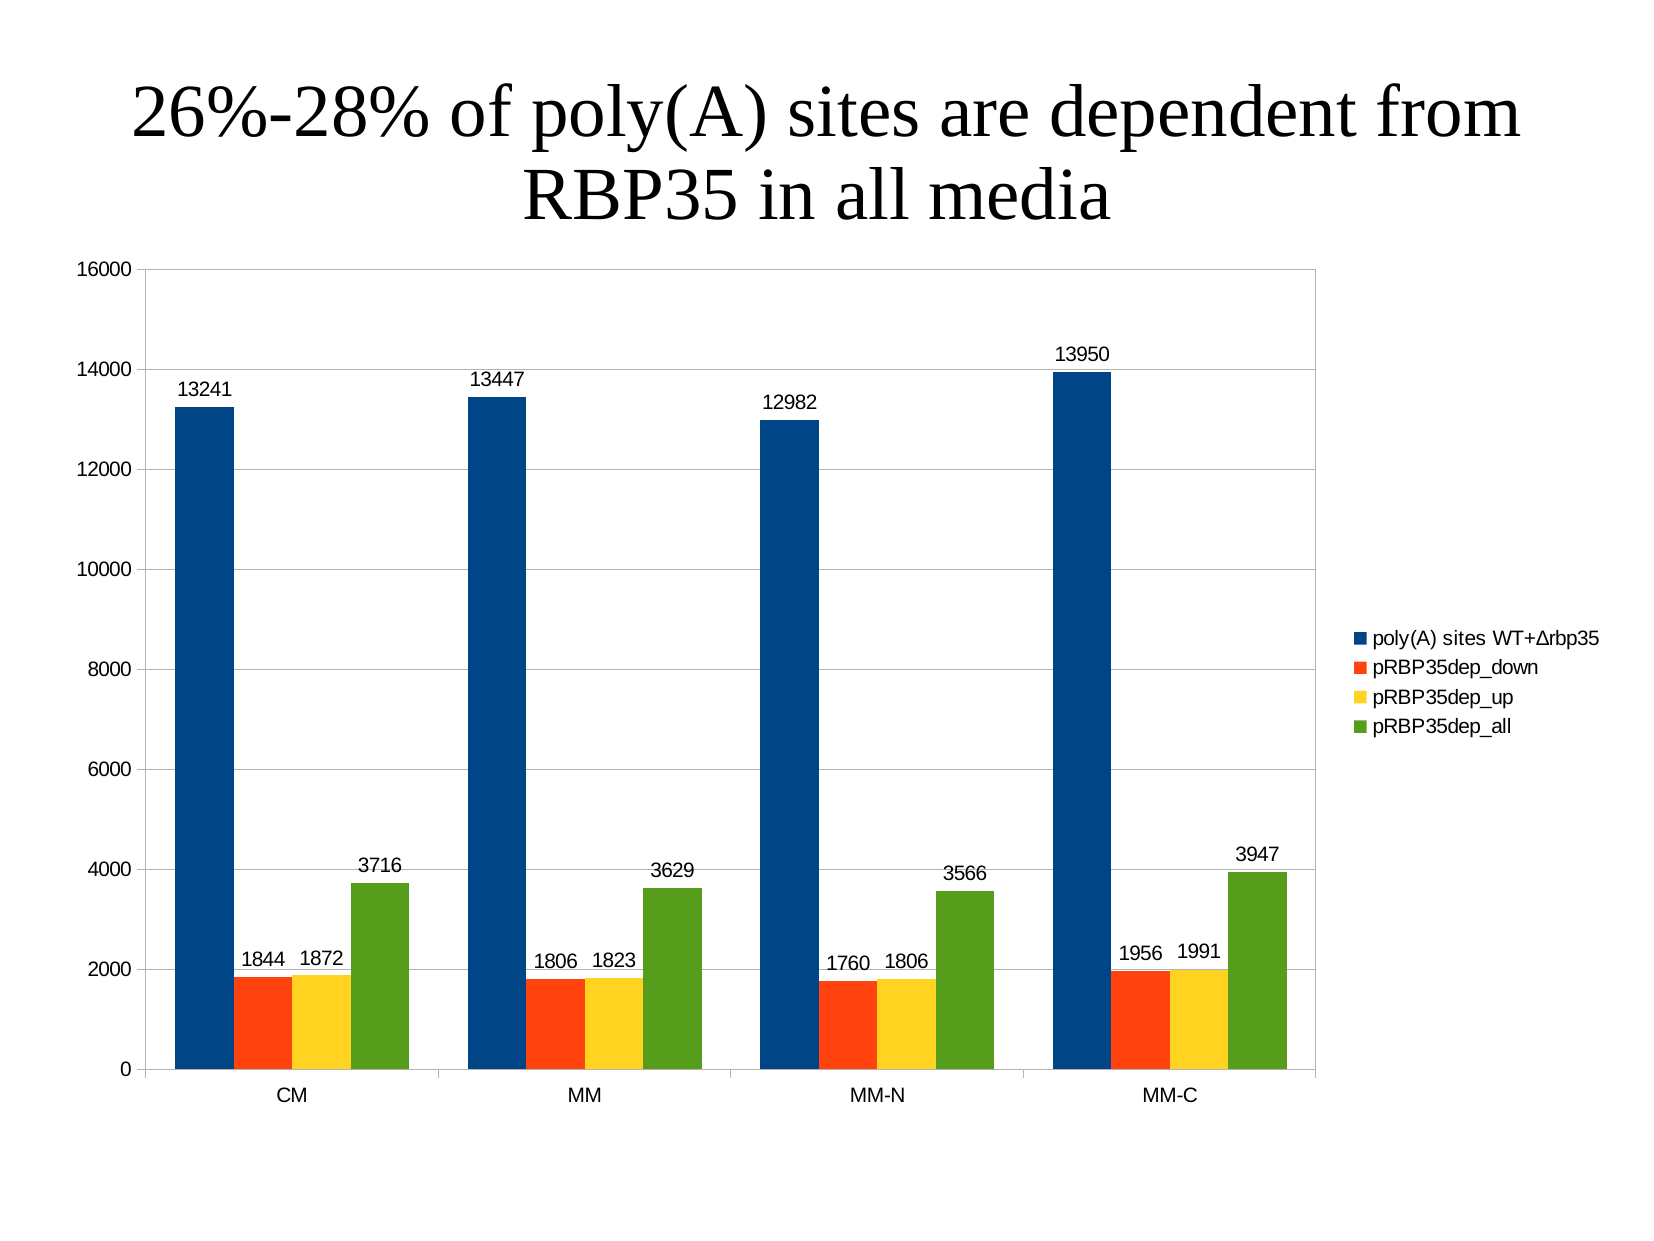

# 26%-28% of poly(A) sites are dependent from RBP35 in all media
### Chart
| Category | poly(A) sites WT+∆rbp35 | pRBP35dep_down | pRBP35dep_up | pRBP35dep_all |
|---|---|---|---|---|
| CM | 13241.0 | 1844.0 | 1872.0 | 3716.0 |
| MM | 13447.0 | 1806.0 | 1823.0 | 3629.0 |
| MM-N | 12982.0 | 1760.0 | 1806.0 | 3566.0 |
| MM-C | 13950.0 | 1956.0 | 1991.0 | 3947.0 |